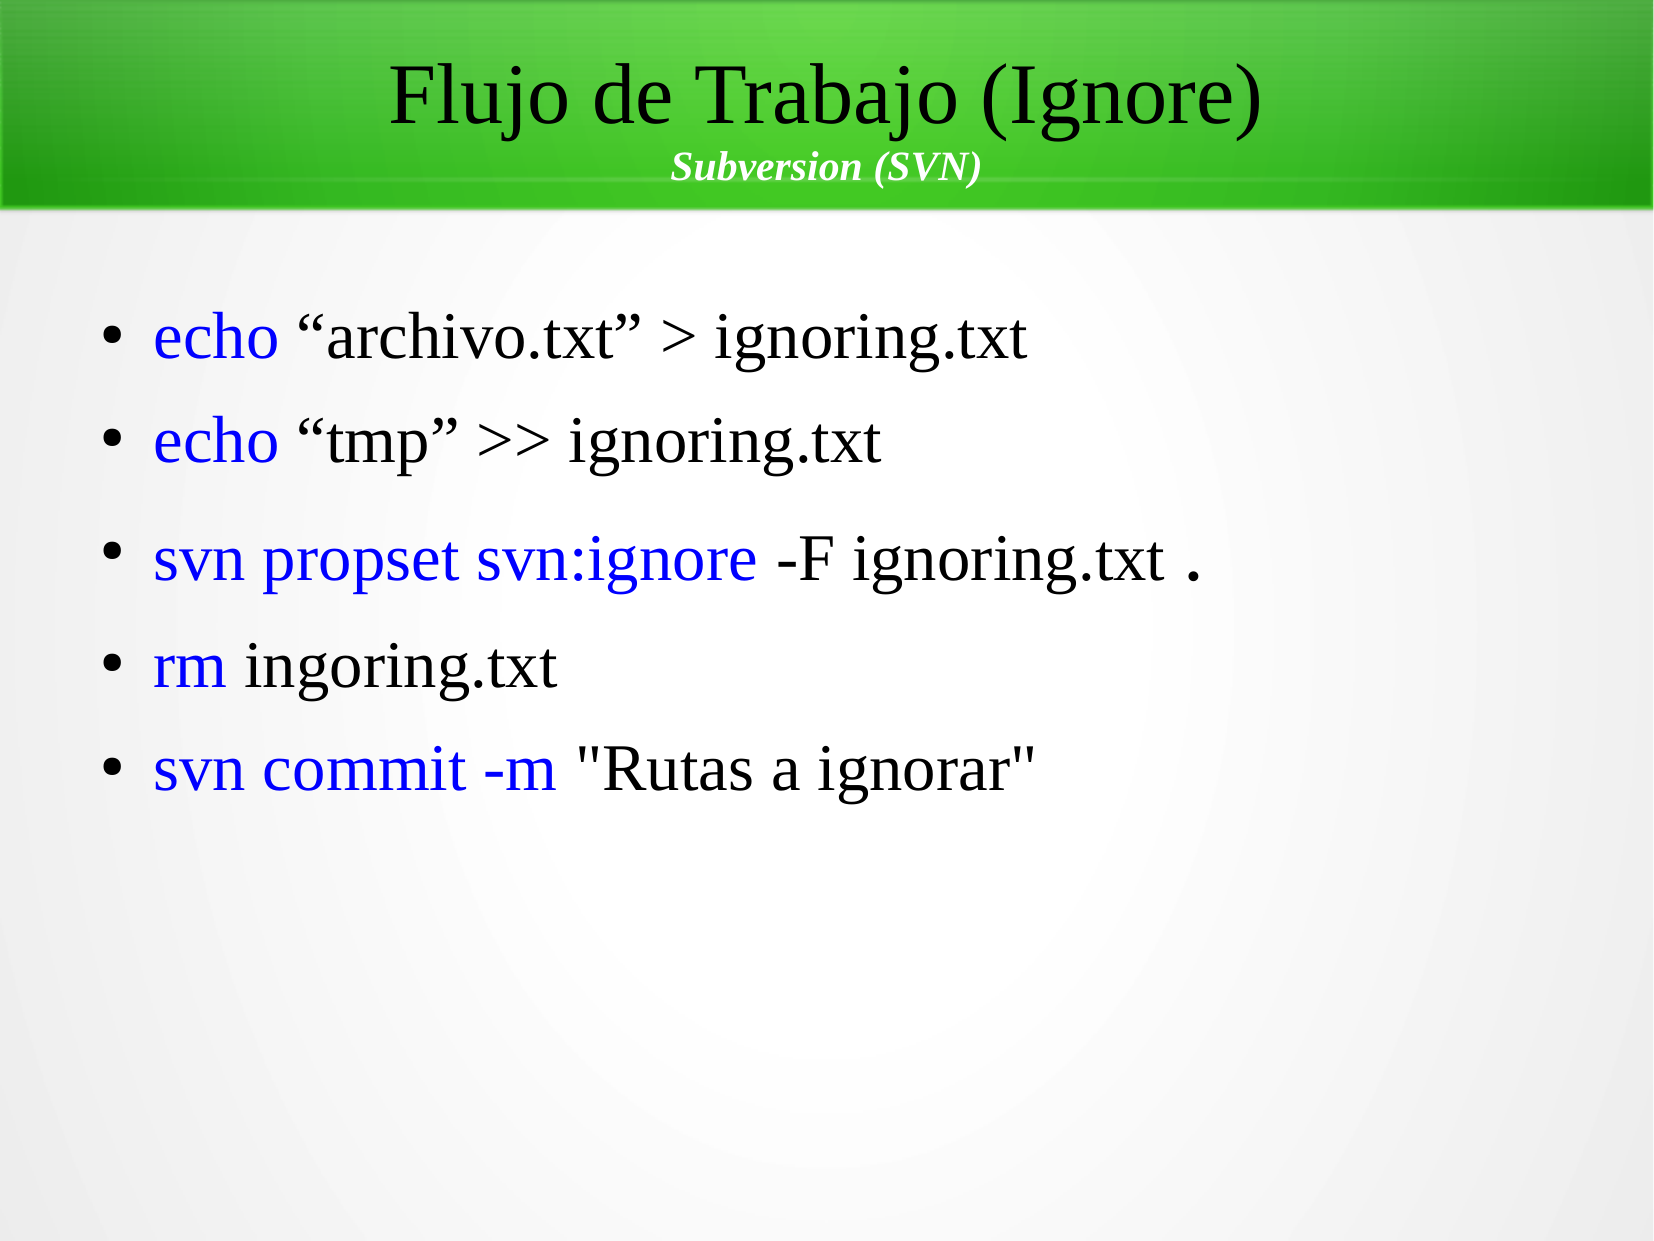

# Flujo de Trabajo (Ignore) Subversion (SVN)
echo “archivo.txt” > ignoring.txt
echo “tmp” >> ignoring.txt
svn propset svn:ignore -F ignoring.txt .
rm ingoring.txt
svn commit -m "Rutas a ignorar"